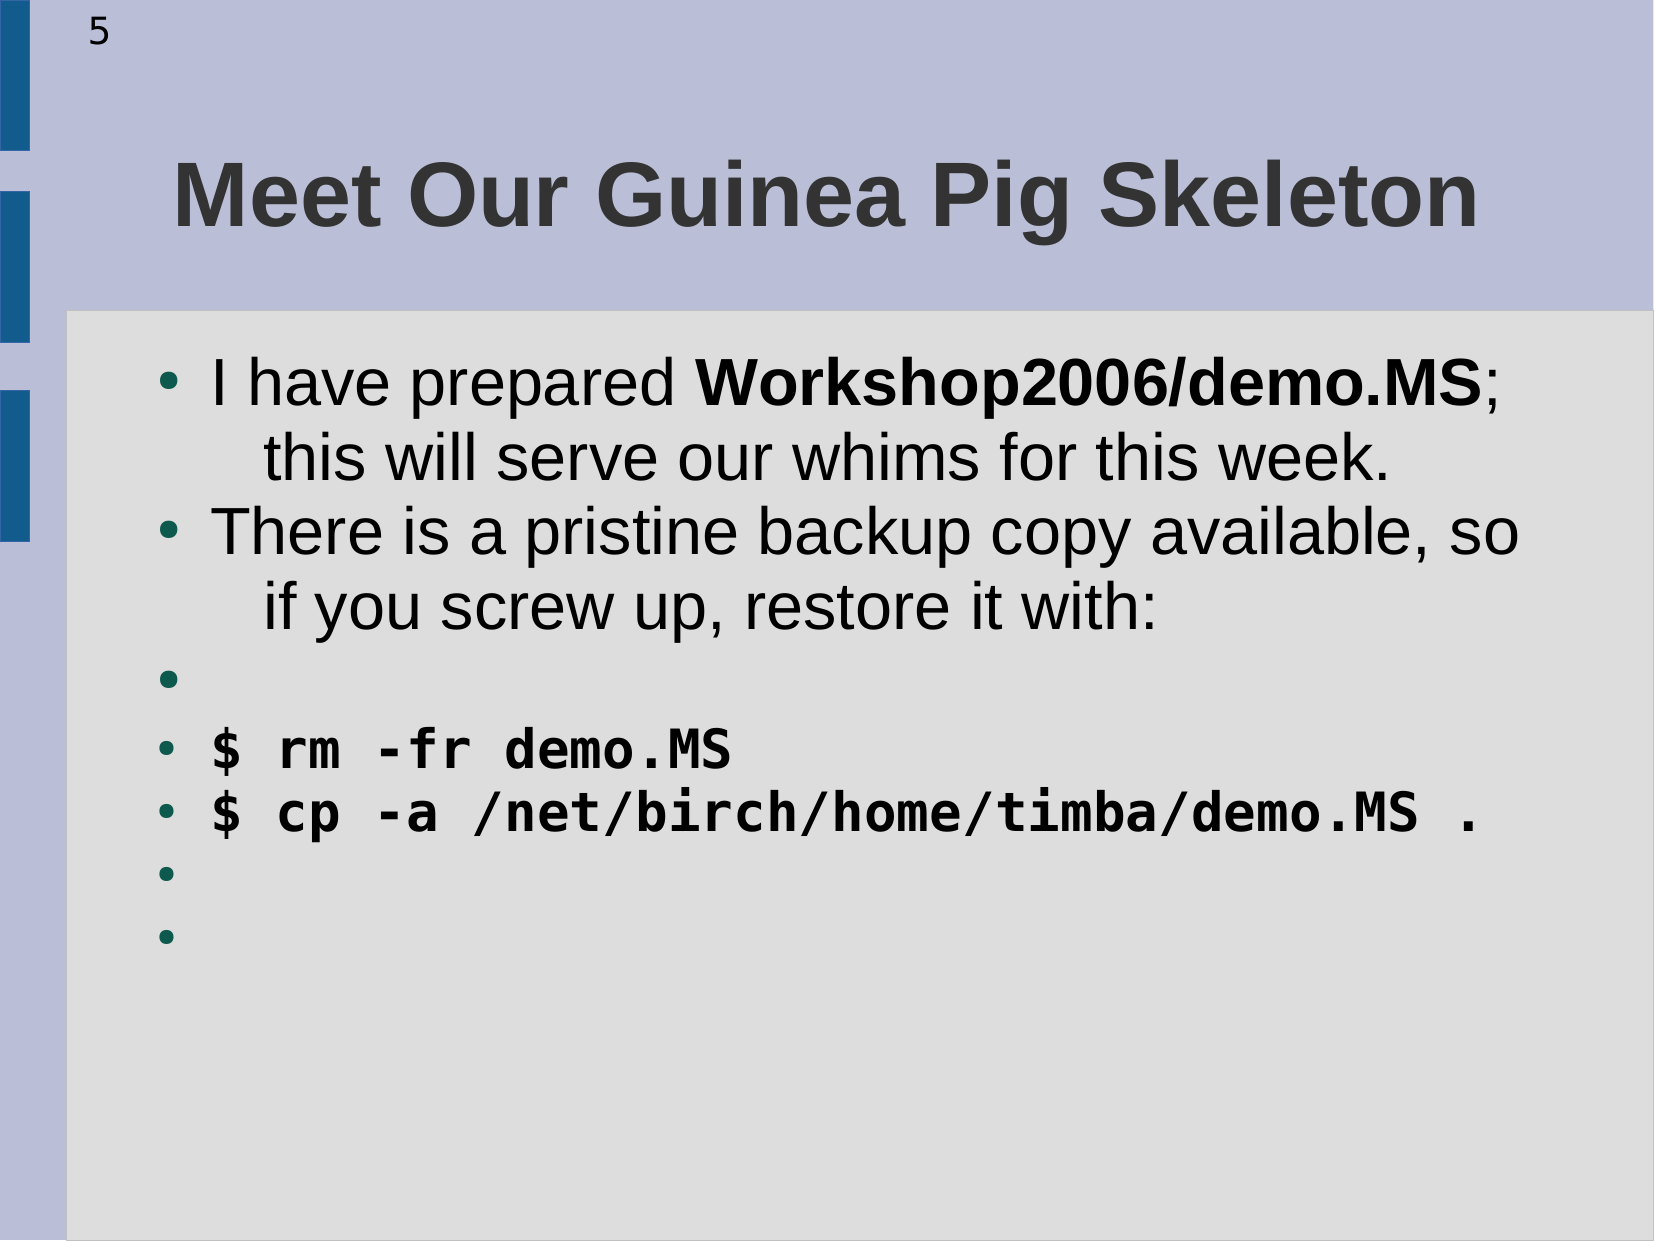

# Meet Our Guinea Pig Skeleton
I have prepared Workshop2006/demo.MS; this will serve our whims for this week.
There is a pristine backup copy available, so if you screw up, restore it with:
$ rm -fr demo.MS
$ cp -a /net/birch/home/timba/demo.MS .